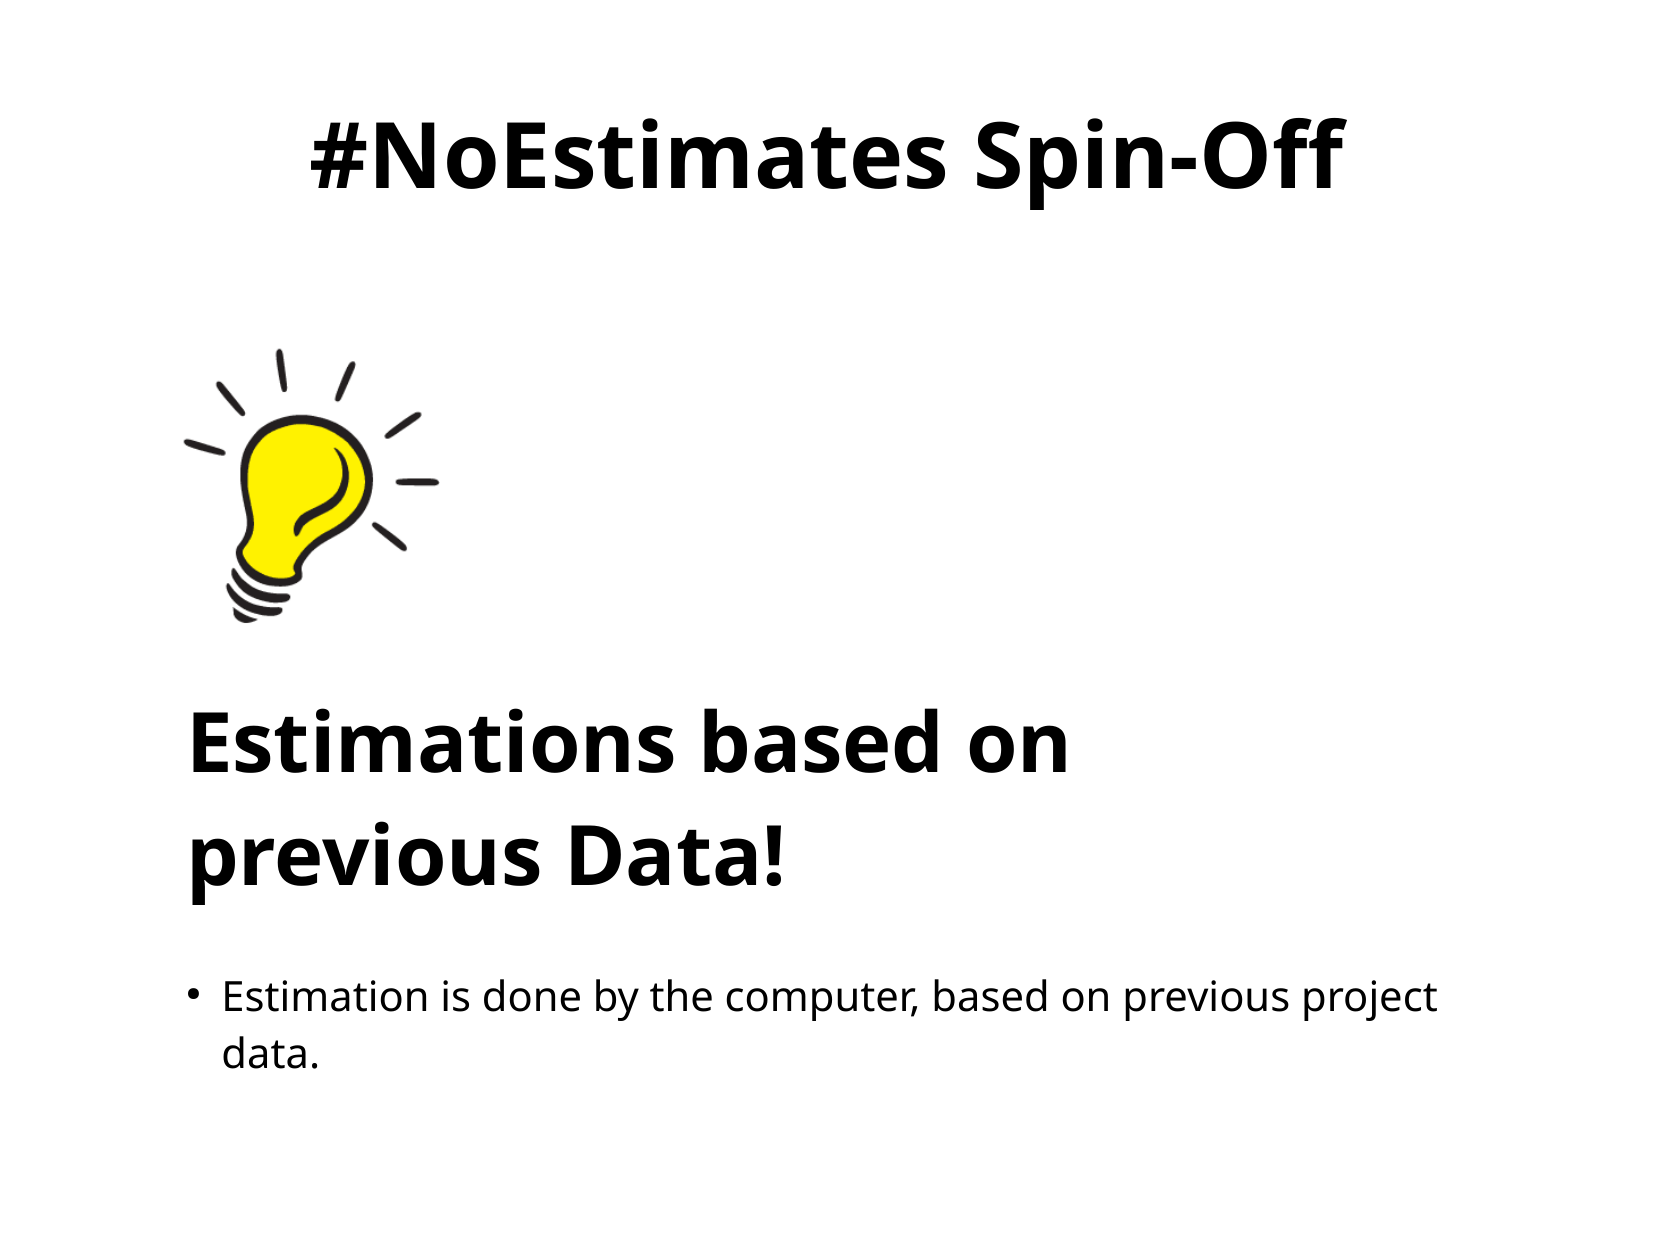

# #NoEstimates Spin-Off
Estimations based on previous Data!
Estimation is done by the computer, based on previous project data.